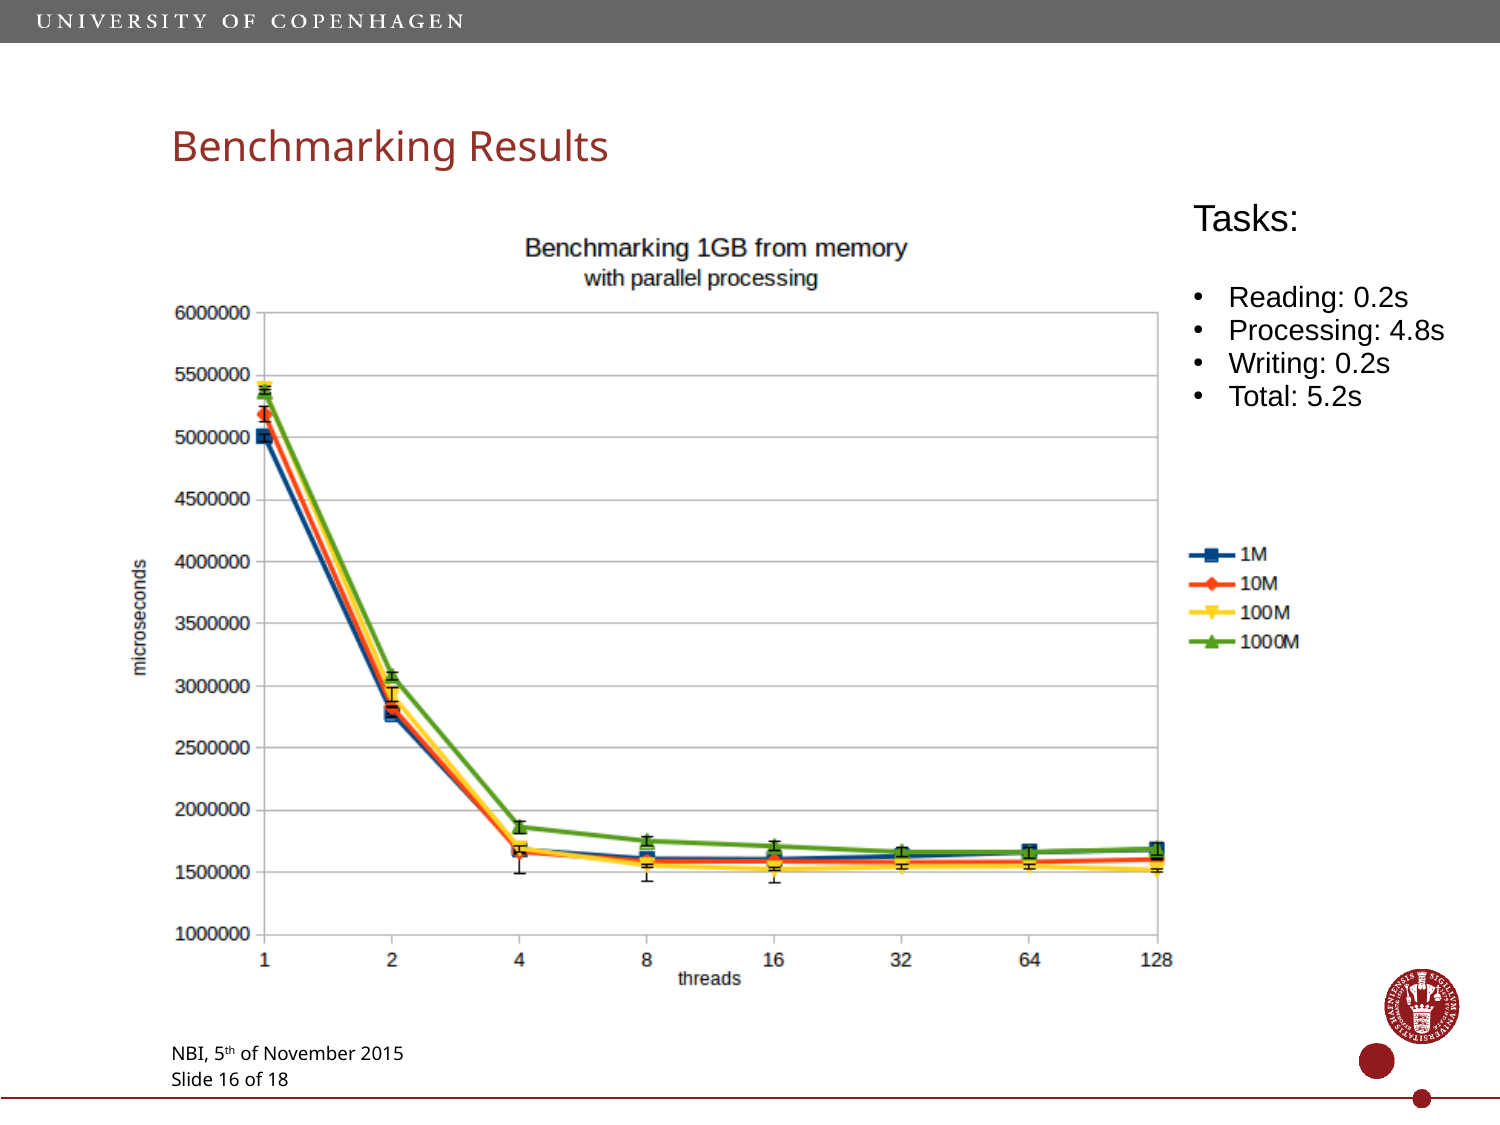

# Benchmarking Results
Tasks:
Reading: 0.2s
Processing: 4.8s
Writing: 0.2s
Total: 5.2s
NBI, 5th of November 2015
Slide of 18